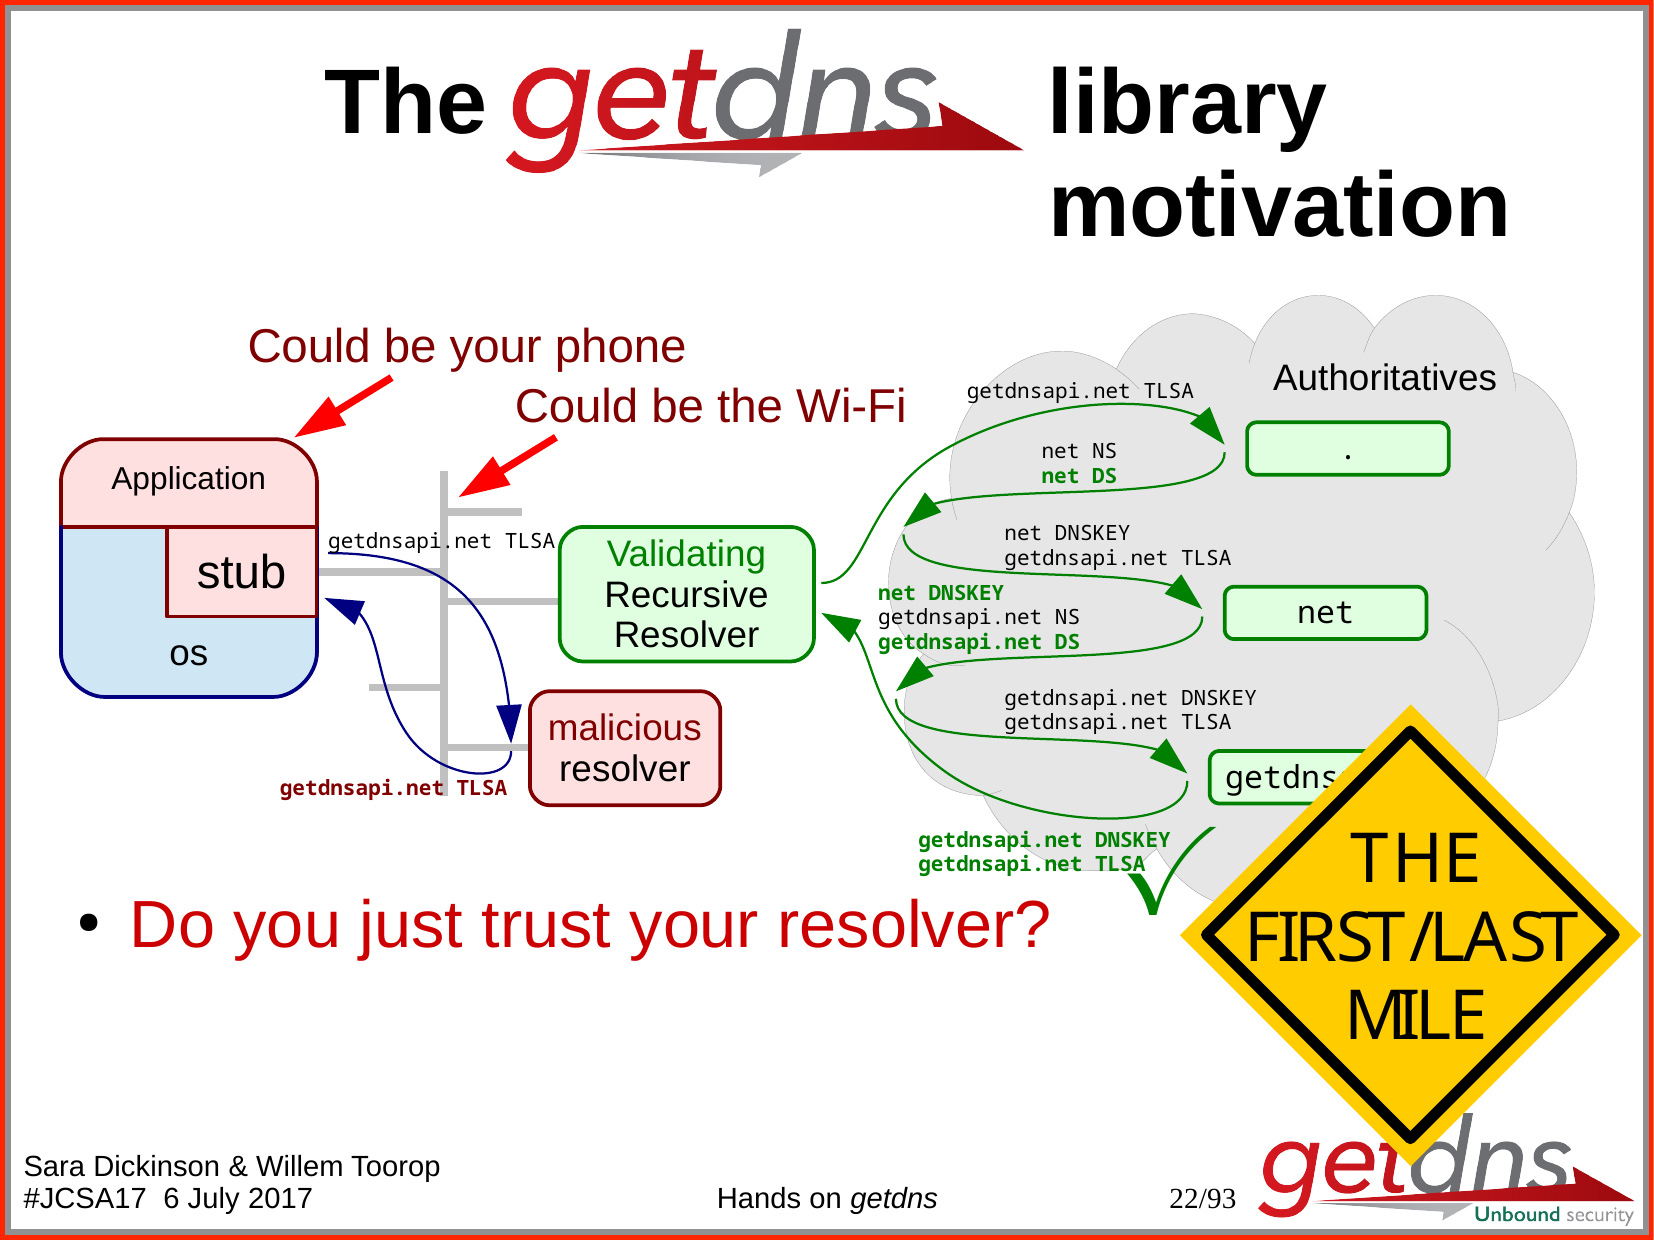

# The library
motivation
Do you just trust your resolver?
22